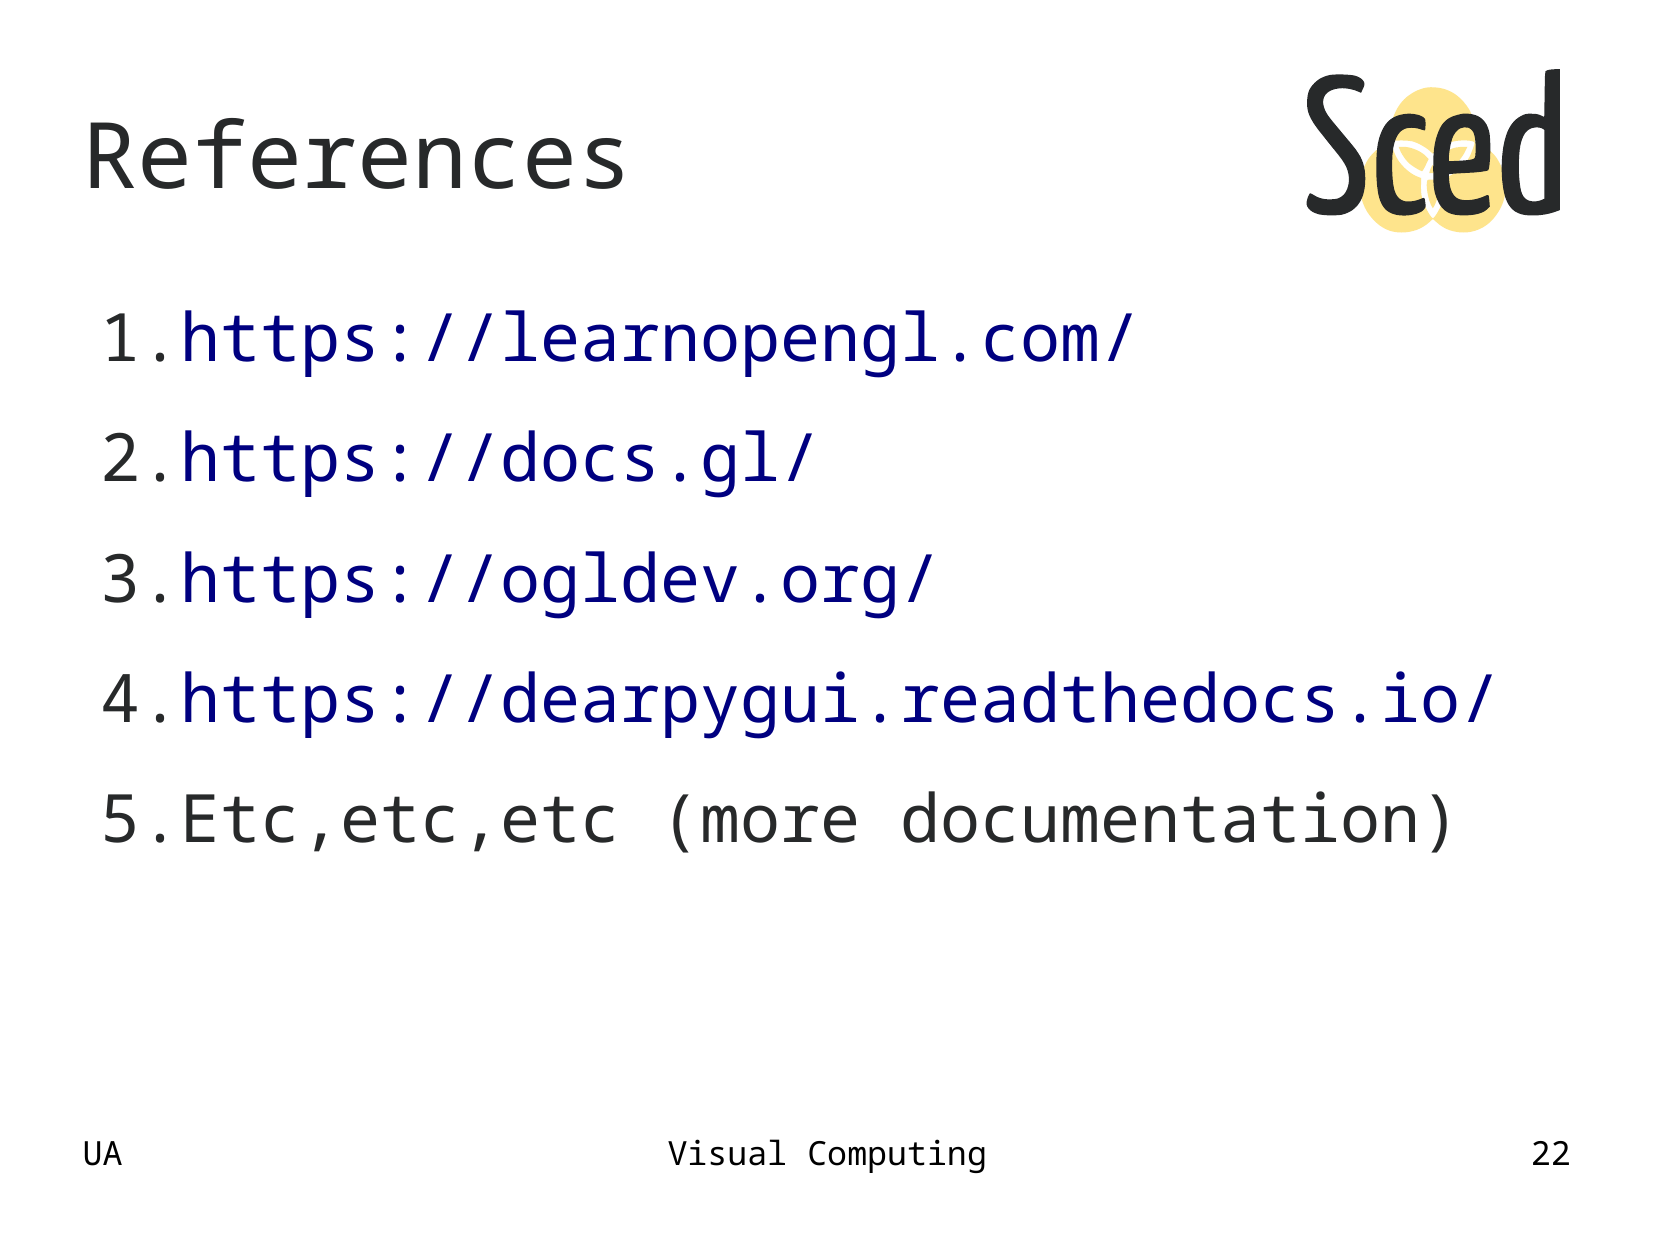

# References
https://learnopengl.com/
https://docs.gl/
https://ogldev.org/
https://dearpygui.readthedocs.io/
Etc,etc,etc (more documentation)
UA
Visual Computing
22